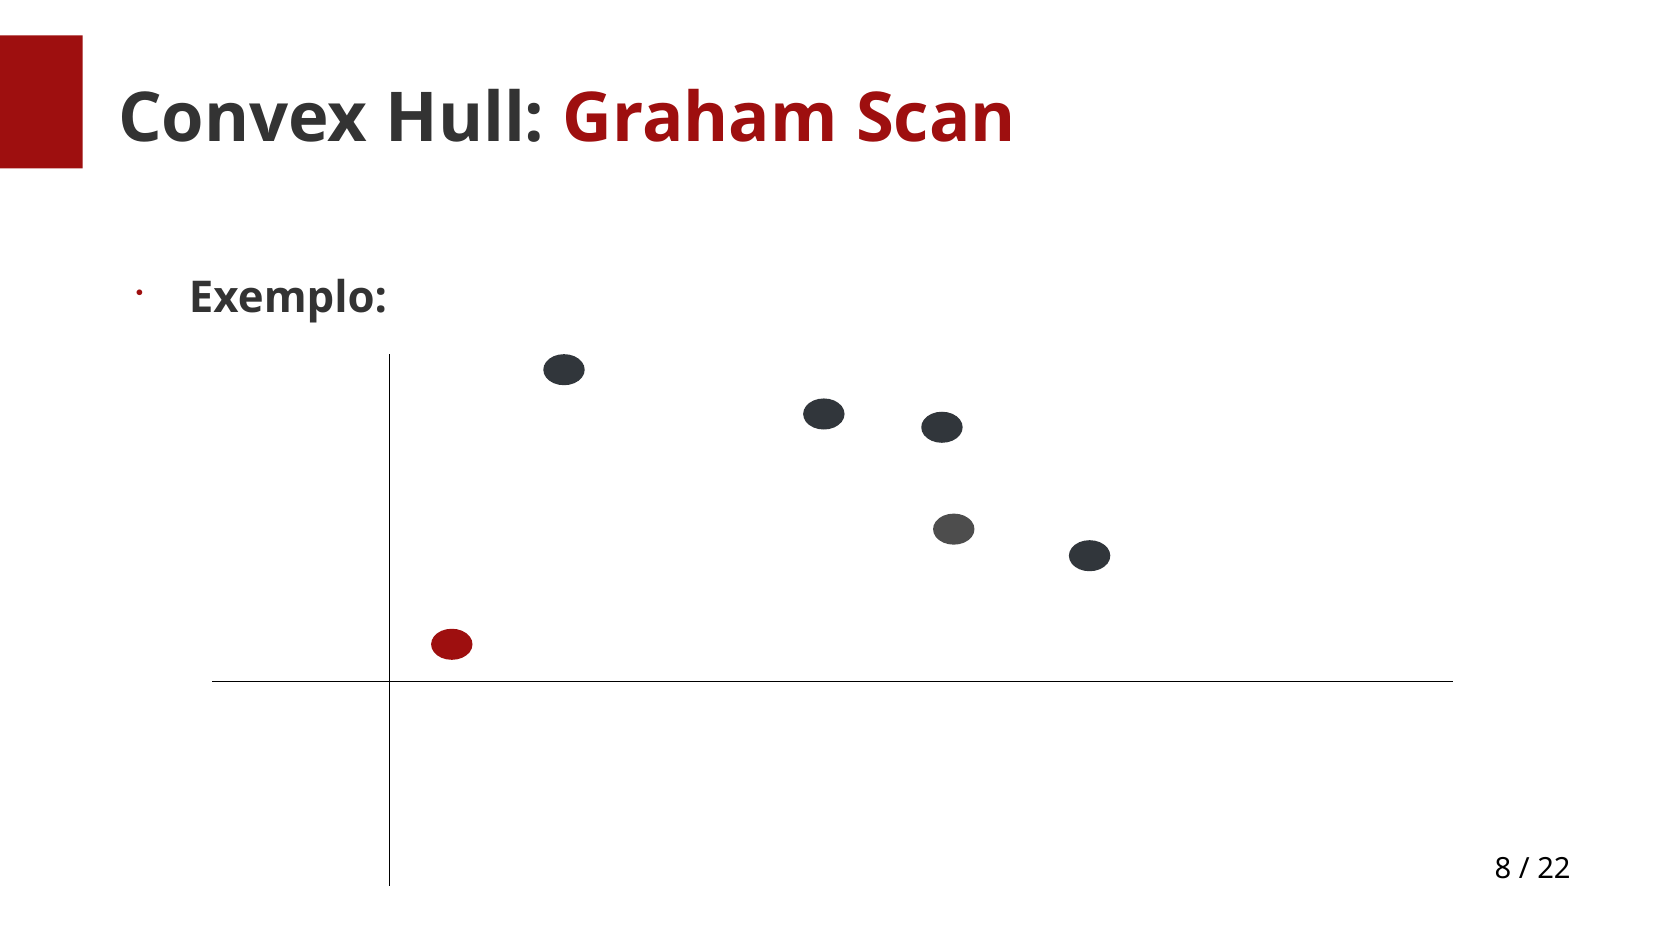

# Convex Hull: Graham Scan
Exemplo:
8